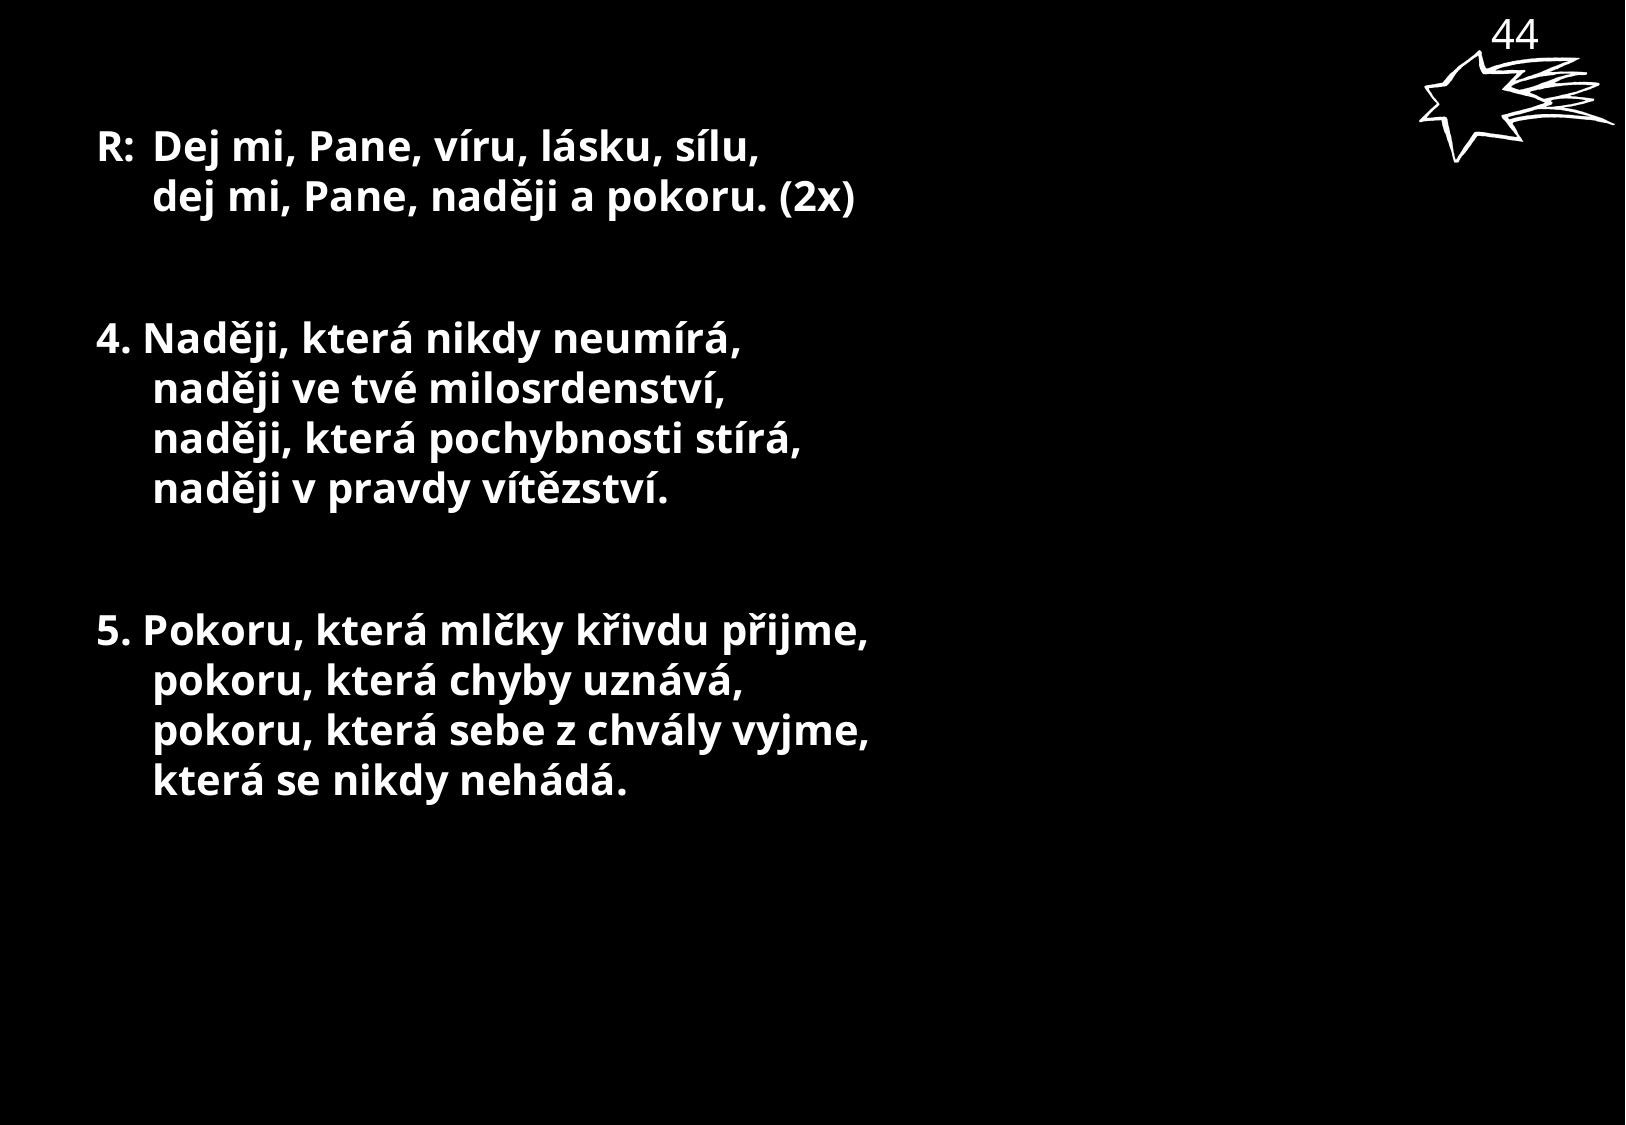

44
# R: 	Dej mi, Pane, víru, lásku, sílu, dej mi, Pane, naději a pokoru. (2x)
4. Naději, která nikdy neumírá,
naději ve tvé milosrdenství,
naději, která pochybnosti stírá,
naději v pravdy vítězství.
5. Pokoru, která mlčky křivdu přijme,
pokoru, která chyby uznává,
pokoru, která sebe z chvály vyjme,
která se nikdy nehádá.